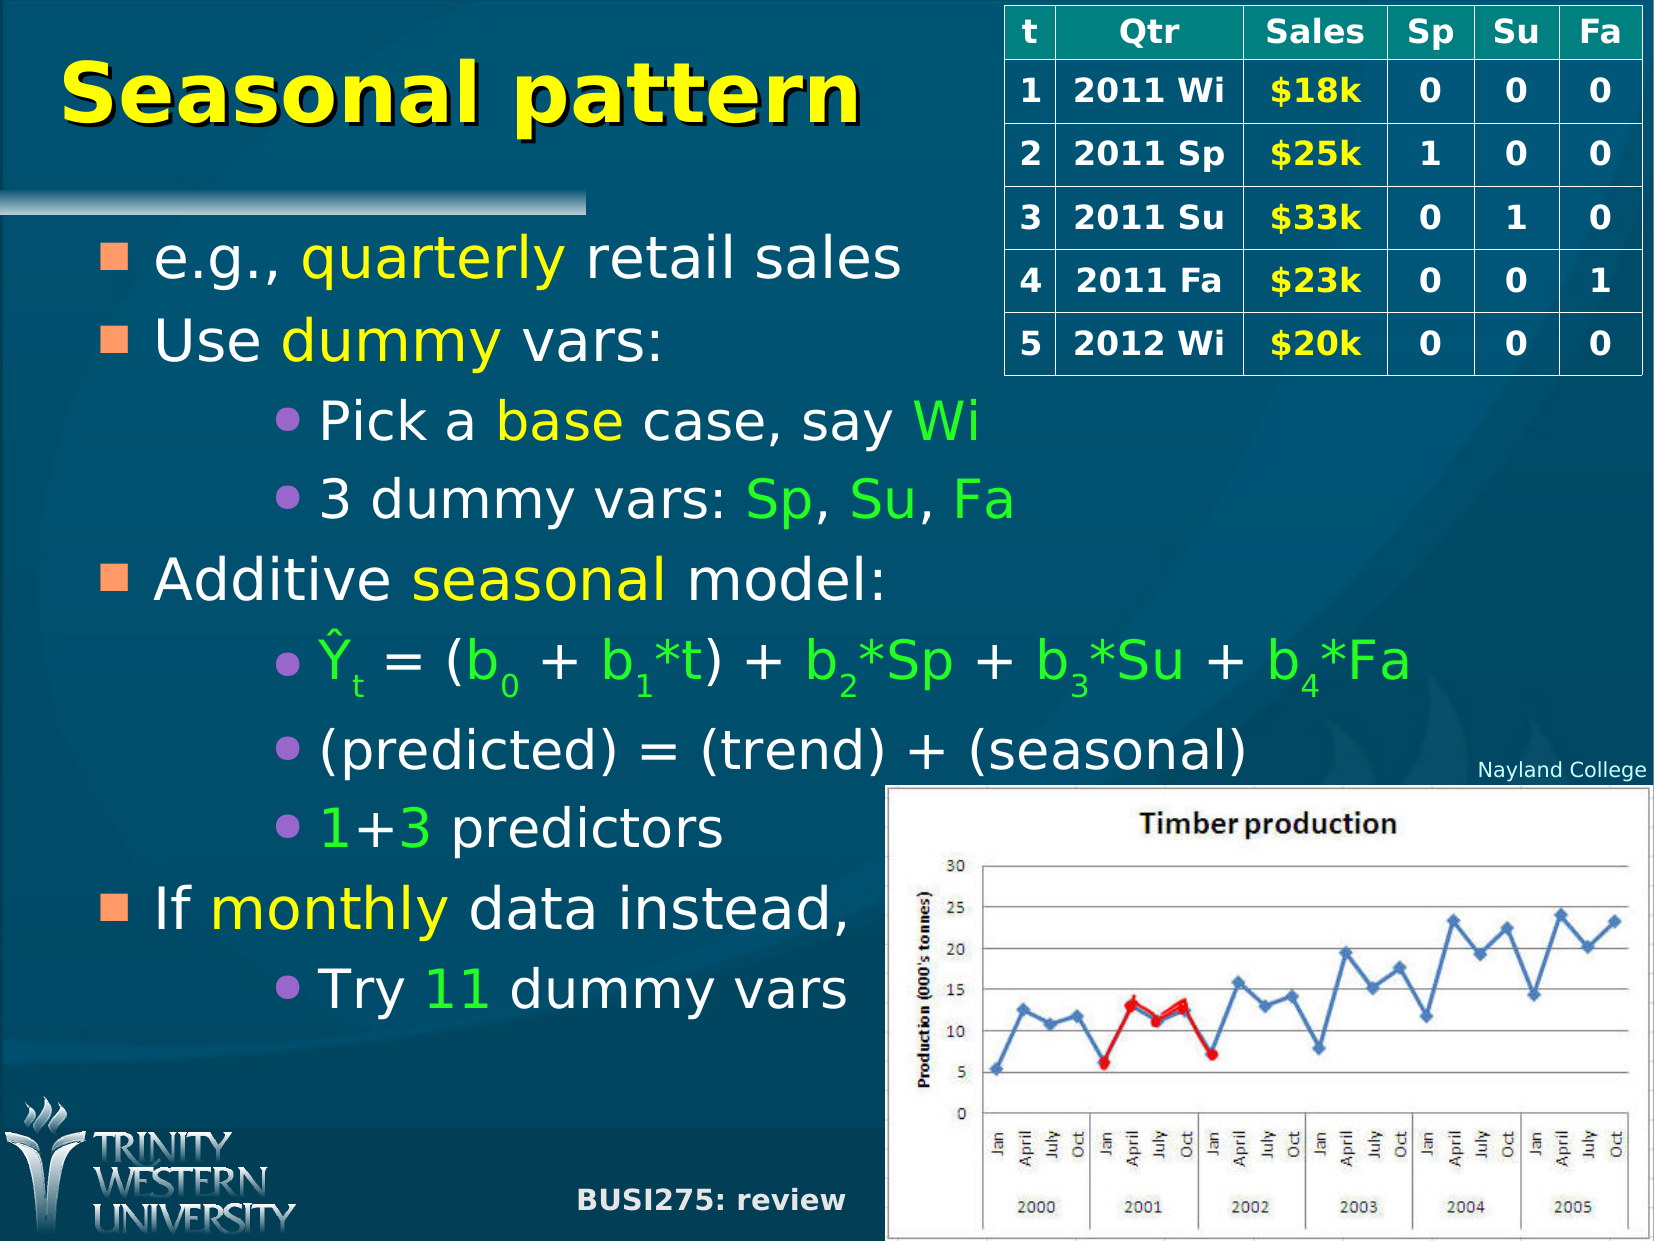

# Seasonal pattern
| t | Qtr | Sales | Sp | Su | Fa |
| --- | --- | --- | --- | --- | --- |
| 1 | 2011 Wi | $18k | 0 | 0 | 0 |
| 2 | 2011 Sp | $25k | 1 | 0 | 0 |
| 3 | 2011 Su | $33k | 0 | 1 | 0 |
| 4 | 2011 Fa | $23k | 0 | 0 | 1 |
| 5 | 2012 Wi | $20k | 0 | 0 | 0 |
e.g., quarterly retail sales
Use dummy vars:
Pick a base case, say Wi
3 dummy vars: Sp, Su, Fa
Additive seasonal model:
Ŷt = (b0 + b1*t) + b2*Sp + b3*Su + b4*Fa
(predicted) = (trend) + (seasonal)
1+3 predictors
If monthly data instead,
Try 11 dummy vars
Nayland College
BUSI275: review
3 Apr 2012
5